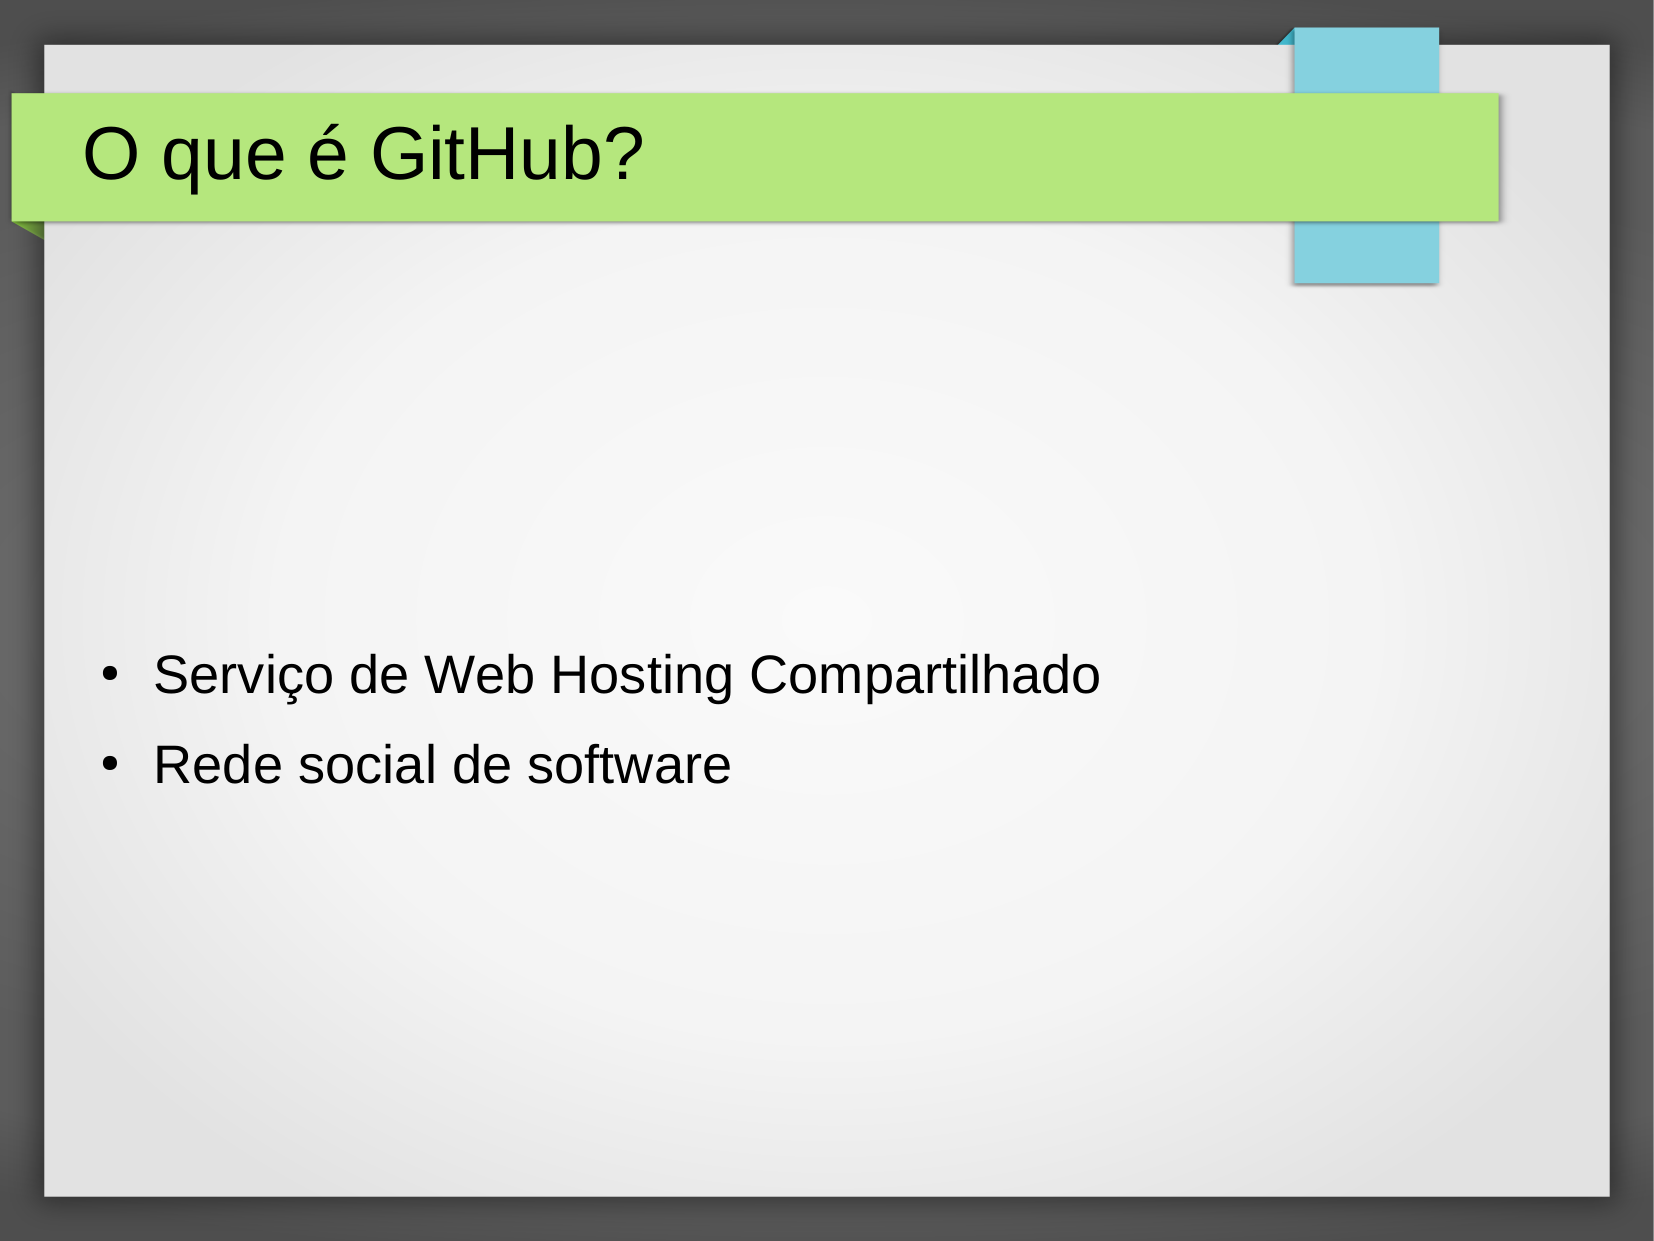

# O que é GitHub?
Serviço de Web Hosting Compartilhado
Rede social de software